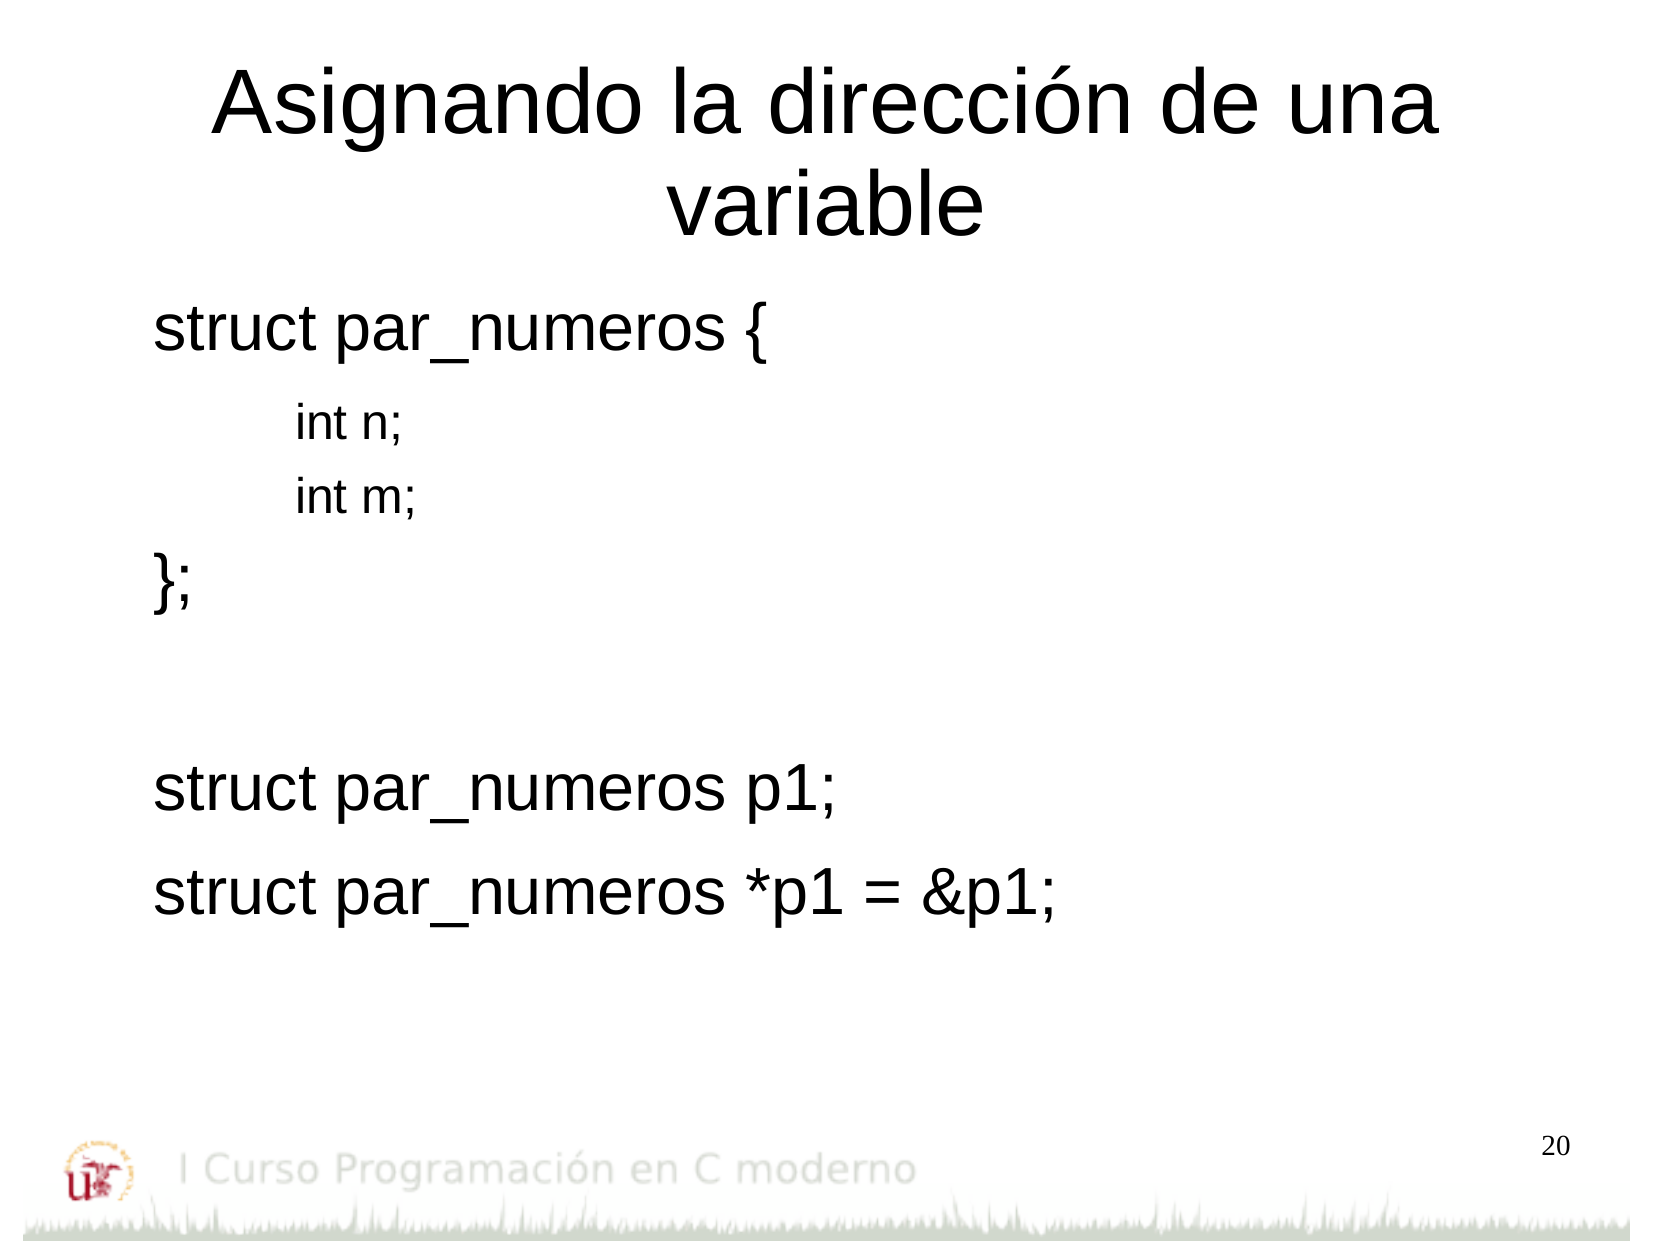

# Asignando la dirección de una variable
struct par_numeros {
int n;
int m;
};
struct par_numeros p1;
struct par_numeros *p1 = &p1;
20